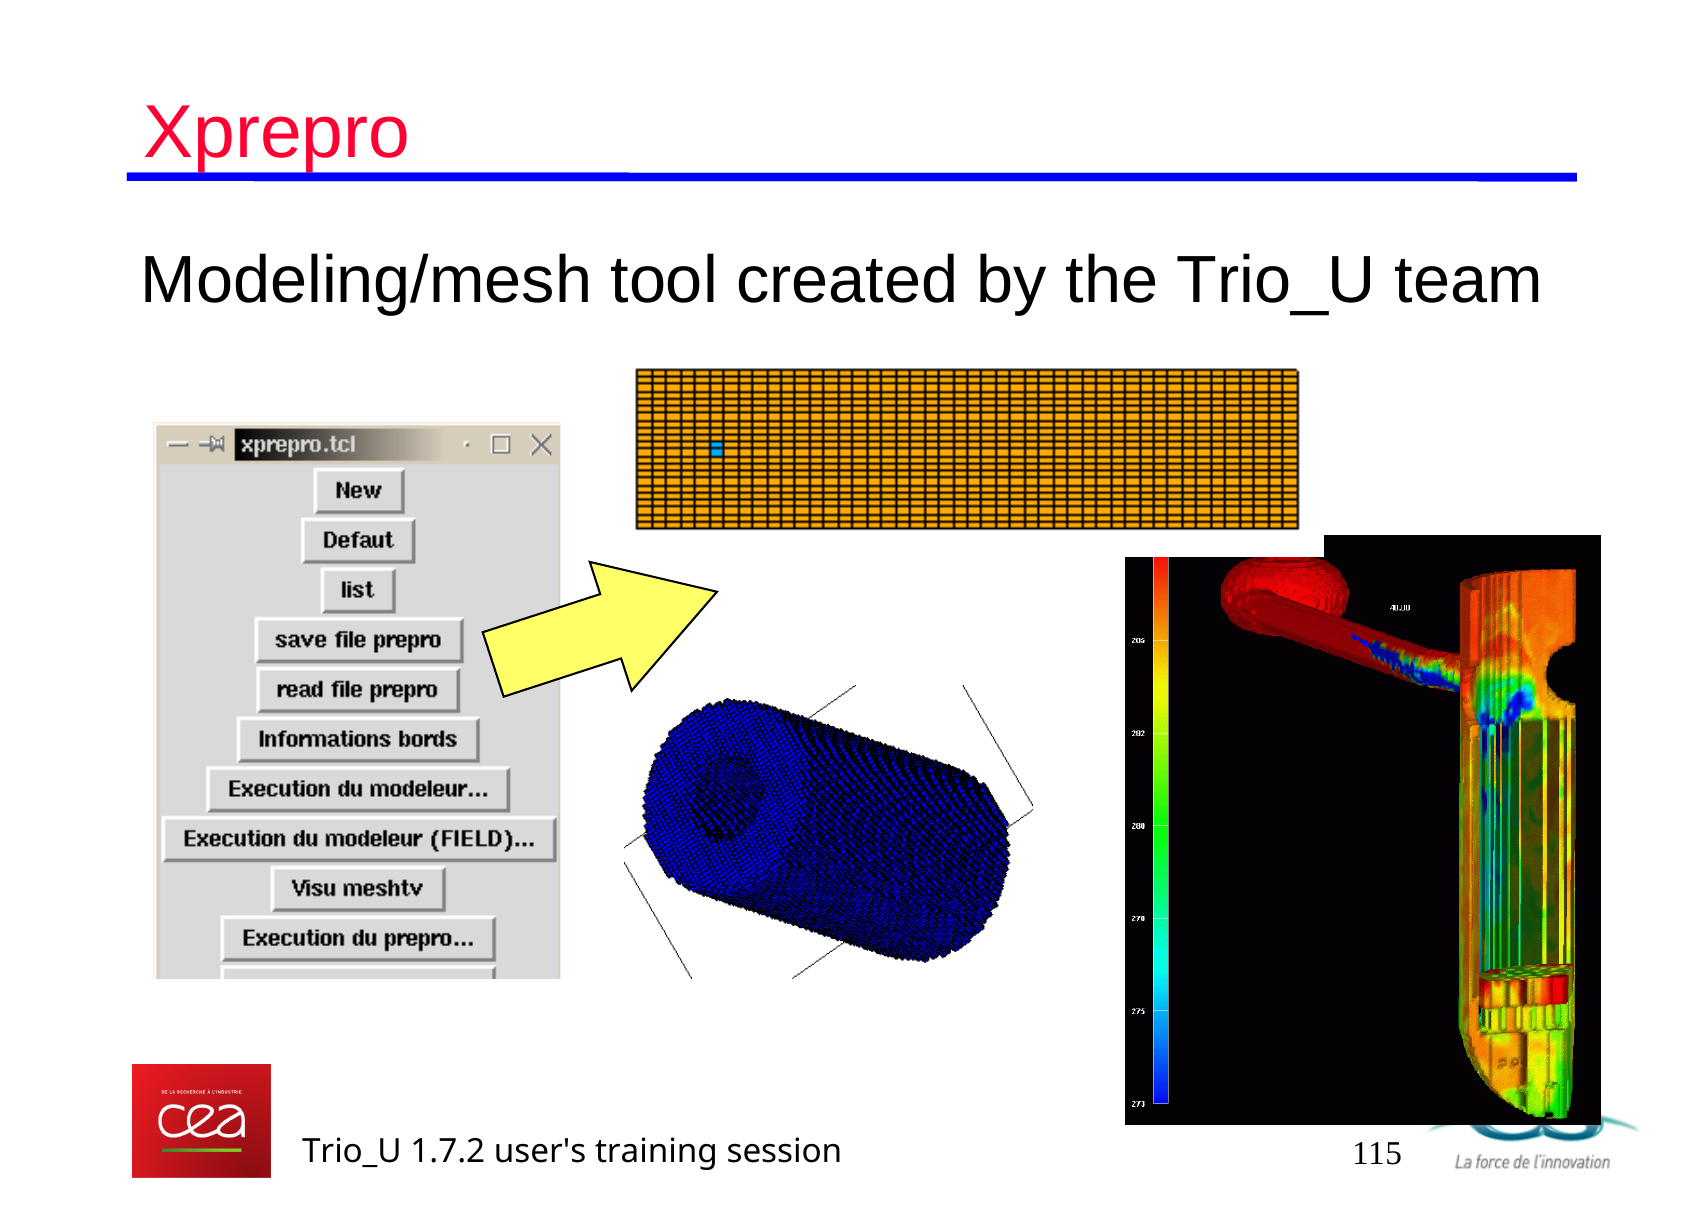

# Xprepro
Modeling/mesh tool created by the Trio_U team
Trio_U 1.7.2 user's training session
115